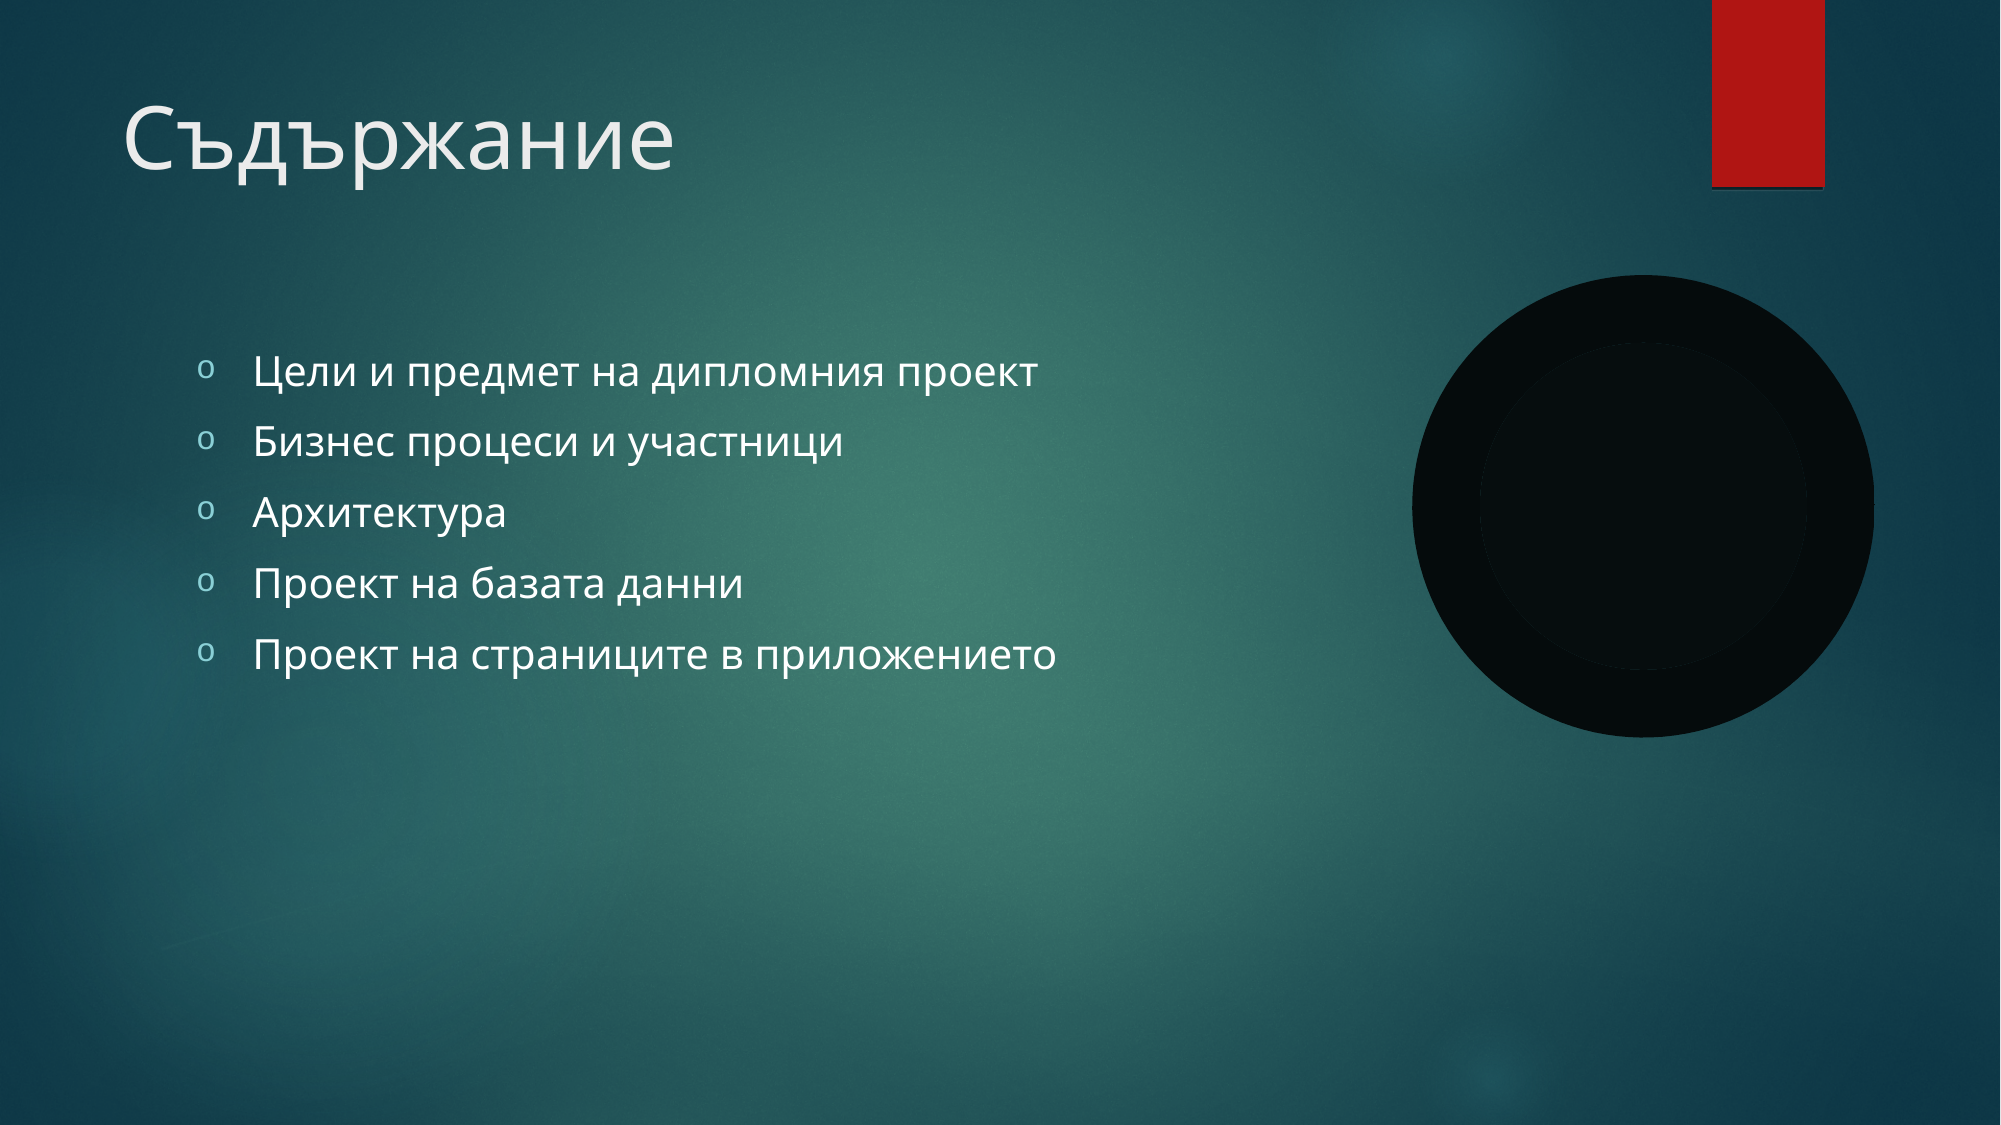

# Съдържание
Цели и предмет на дипломния проект
Бизнес процеси и участници
Архитектура
Проект на базата данни
Проект на страниците в приложението